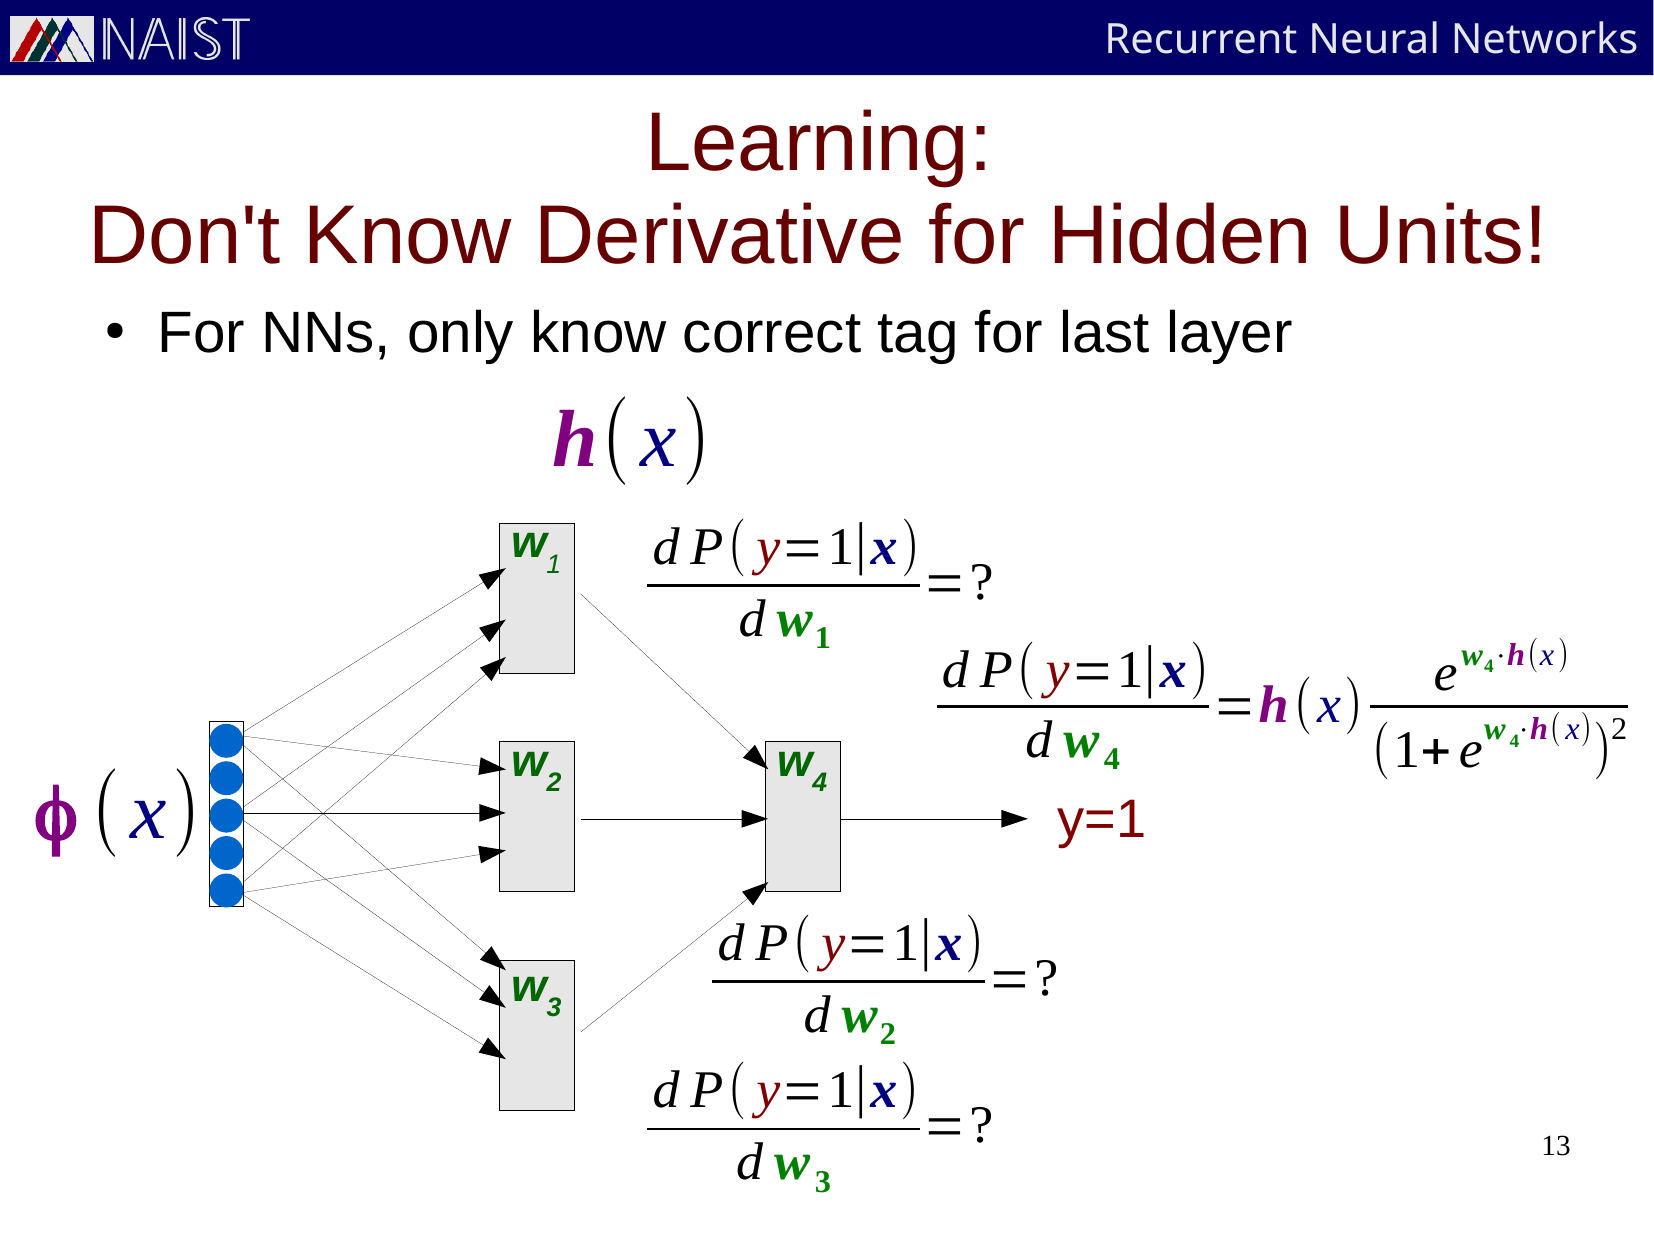

# Learning: Don't Know Derivative for Hidden Units!
For NNs, only know correct tag for last layer
w1
w2
w4
y=1
w3
13